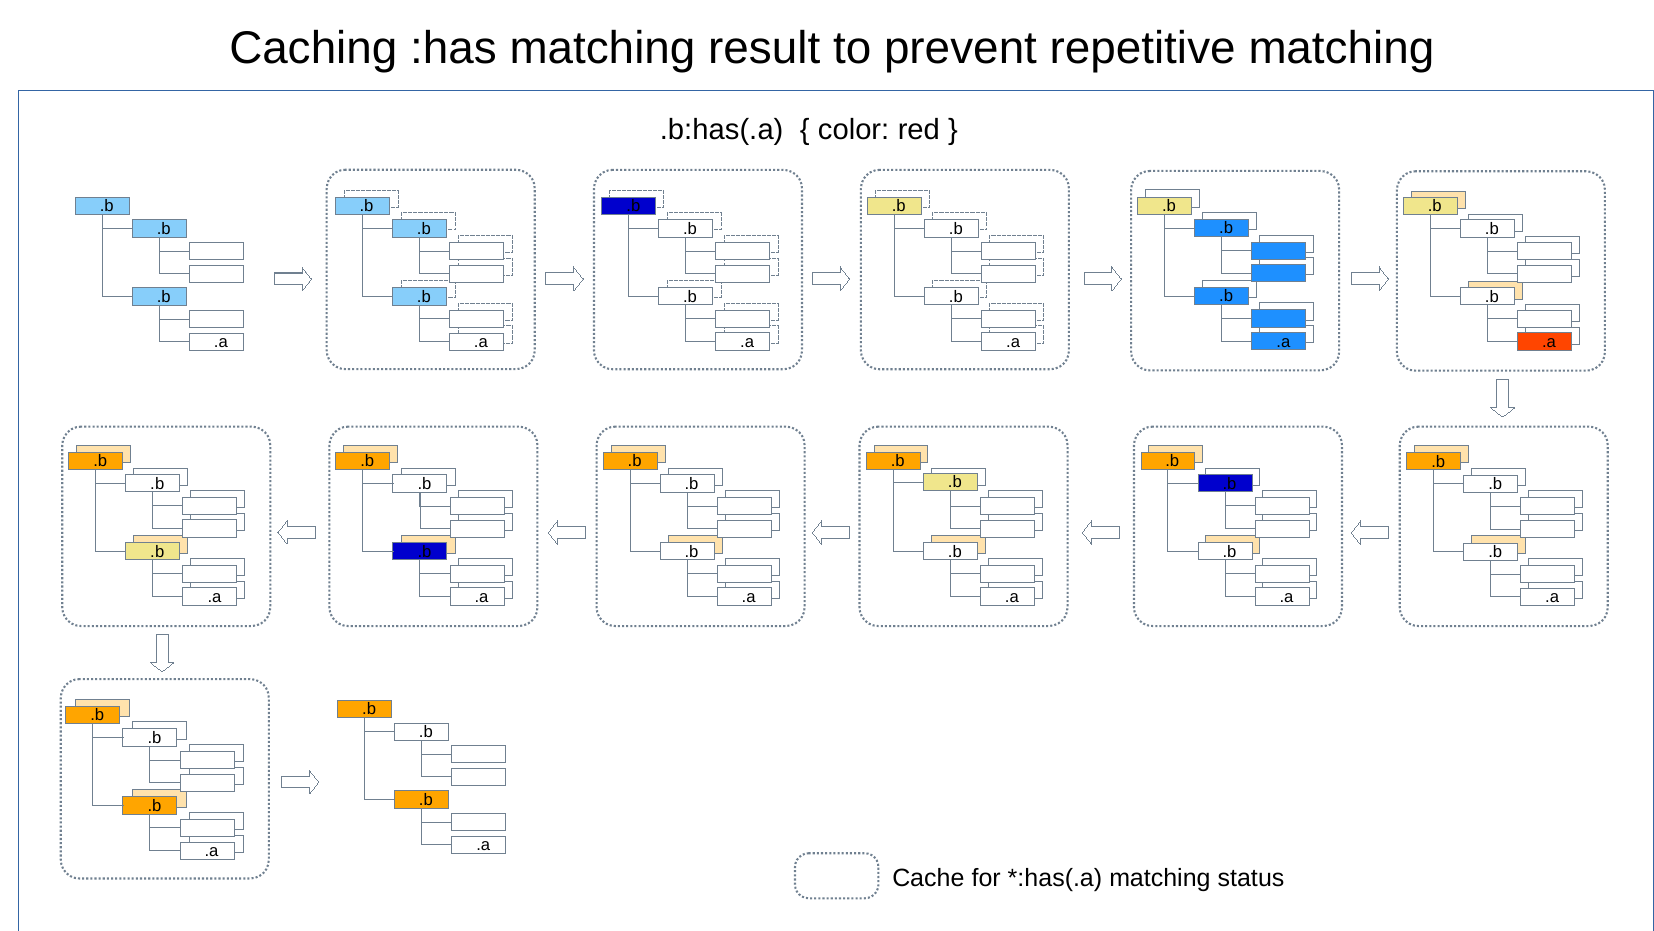

Caching :has matching result to prevent repetitive matching
.b:has(.a) { color: red }
.b
.b
.b
.b
.b
.b
.b
.b
.b
.b
.b
.b
.b
.b
.b
.b
.b
.b
.a
.a
.a
.a
.a
.a
.b
.b
.b
.b
.b
.b
.b
.b
.b
.b
.b
.b
.b
.b
.b
.b
.b
.b
.a
.a
.a
.a
.a
.a
.b
.b
.b
.b
.b
.b
.a
.a
Cache for *:has(.a) matching status
‘*:has(.a)’ matched
‘*:has(.a)’ not determined
‘*:has(.a)’ not matched
Selector ‘.b’ matched
Matching selector ‘.b:has(.a)’
Matching selector ‘.b’
Selector ‘.b:has(.a)’ matched
Selector ‘.a’ matched
Matching selector ‘.a’